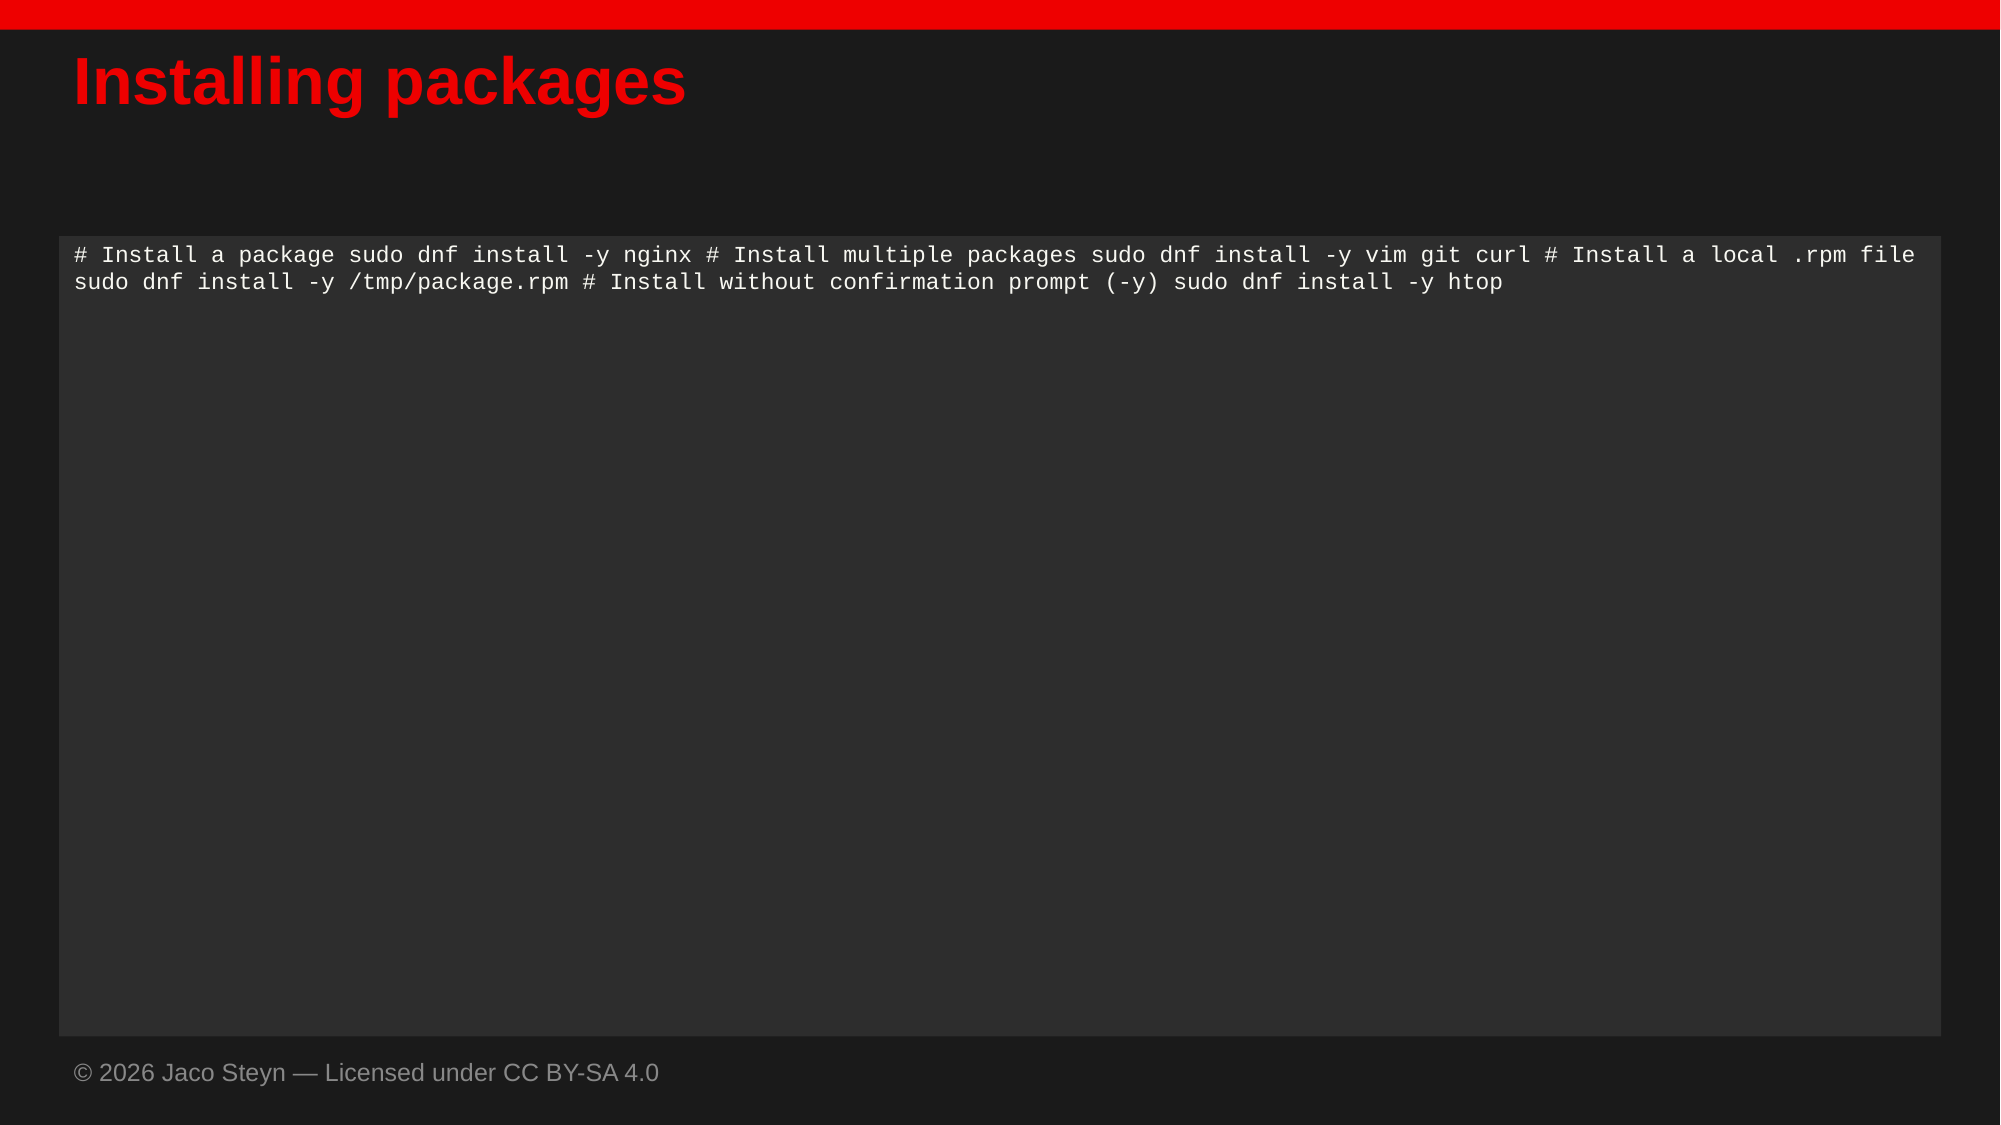

Installing packages
# Install a package sudo dnf install -y nginx # Install multiple packages sudo dnf install -y vim git curl # Install a local .rpm file sudo dnf install -y /tmp/package.rpm # Install without confirmation prompt (-y) sudo dnf install -y htop
© 2026 Jaco Steyn — Licensed under CC BY-SA 4.0